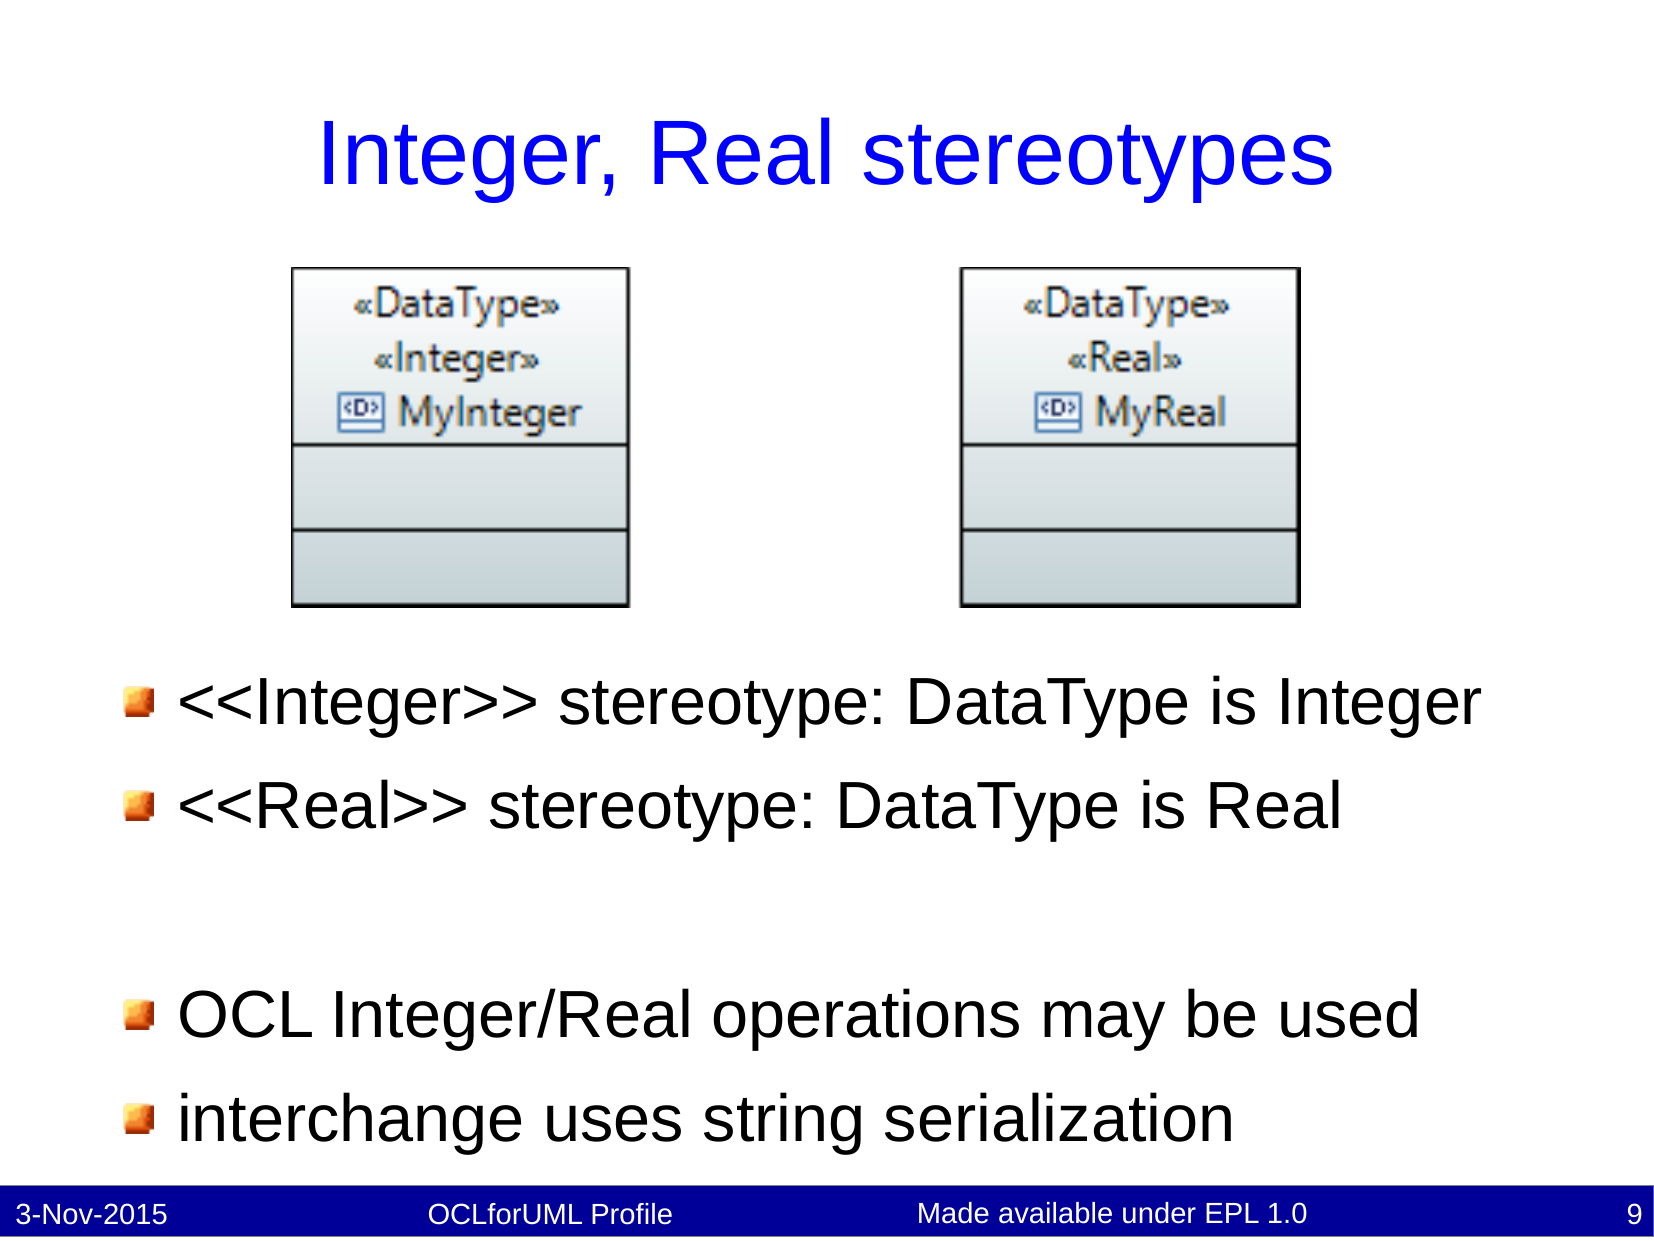

# Integer, Real stereotypes
<<Integer>> stereotype: DataType is Integer
<<Real>> stereotype: DataType is Real
OCL Integer/Real operations may be used
interchange uses string serialization
3-Nov-2015
OCLforUML Profile
9